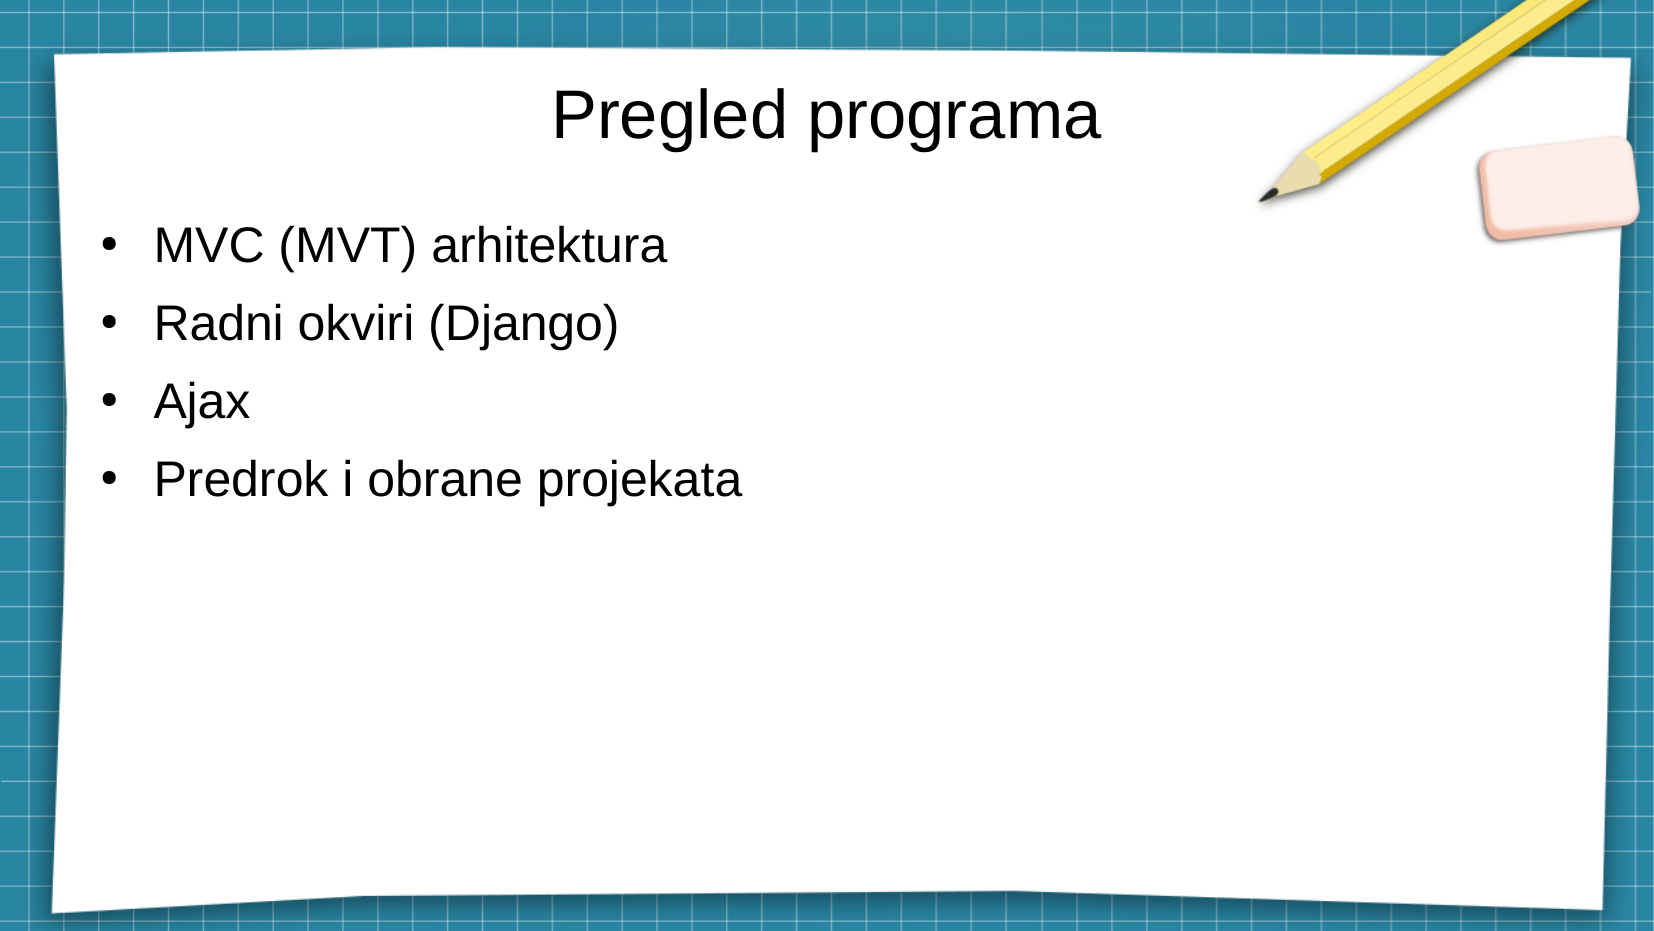

# Pregled programa
MVC (MVT) arhitektura
Radni okviri (Django)
Ajax
Predrok i obrane projekata